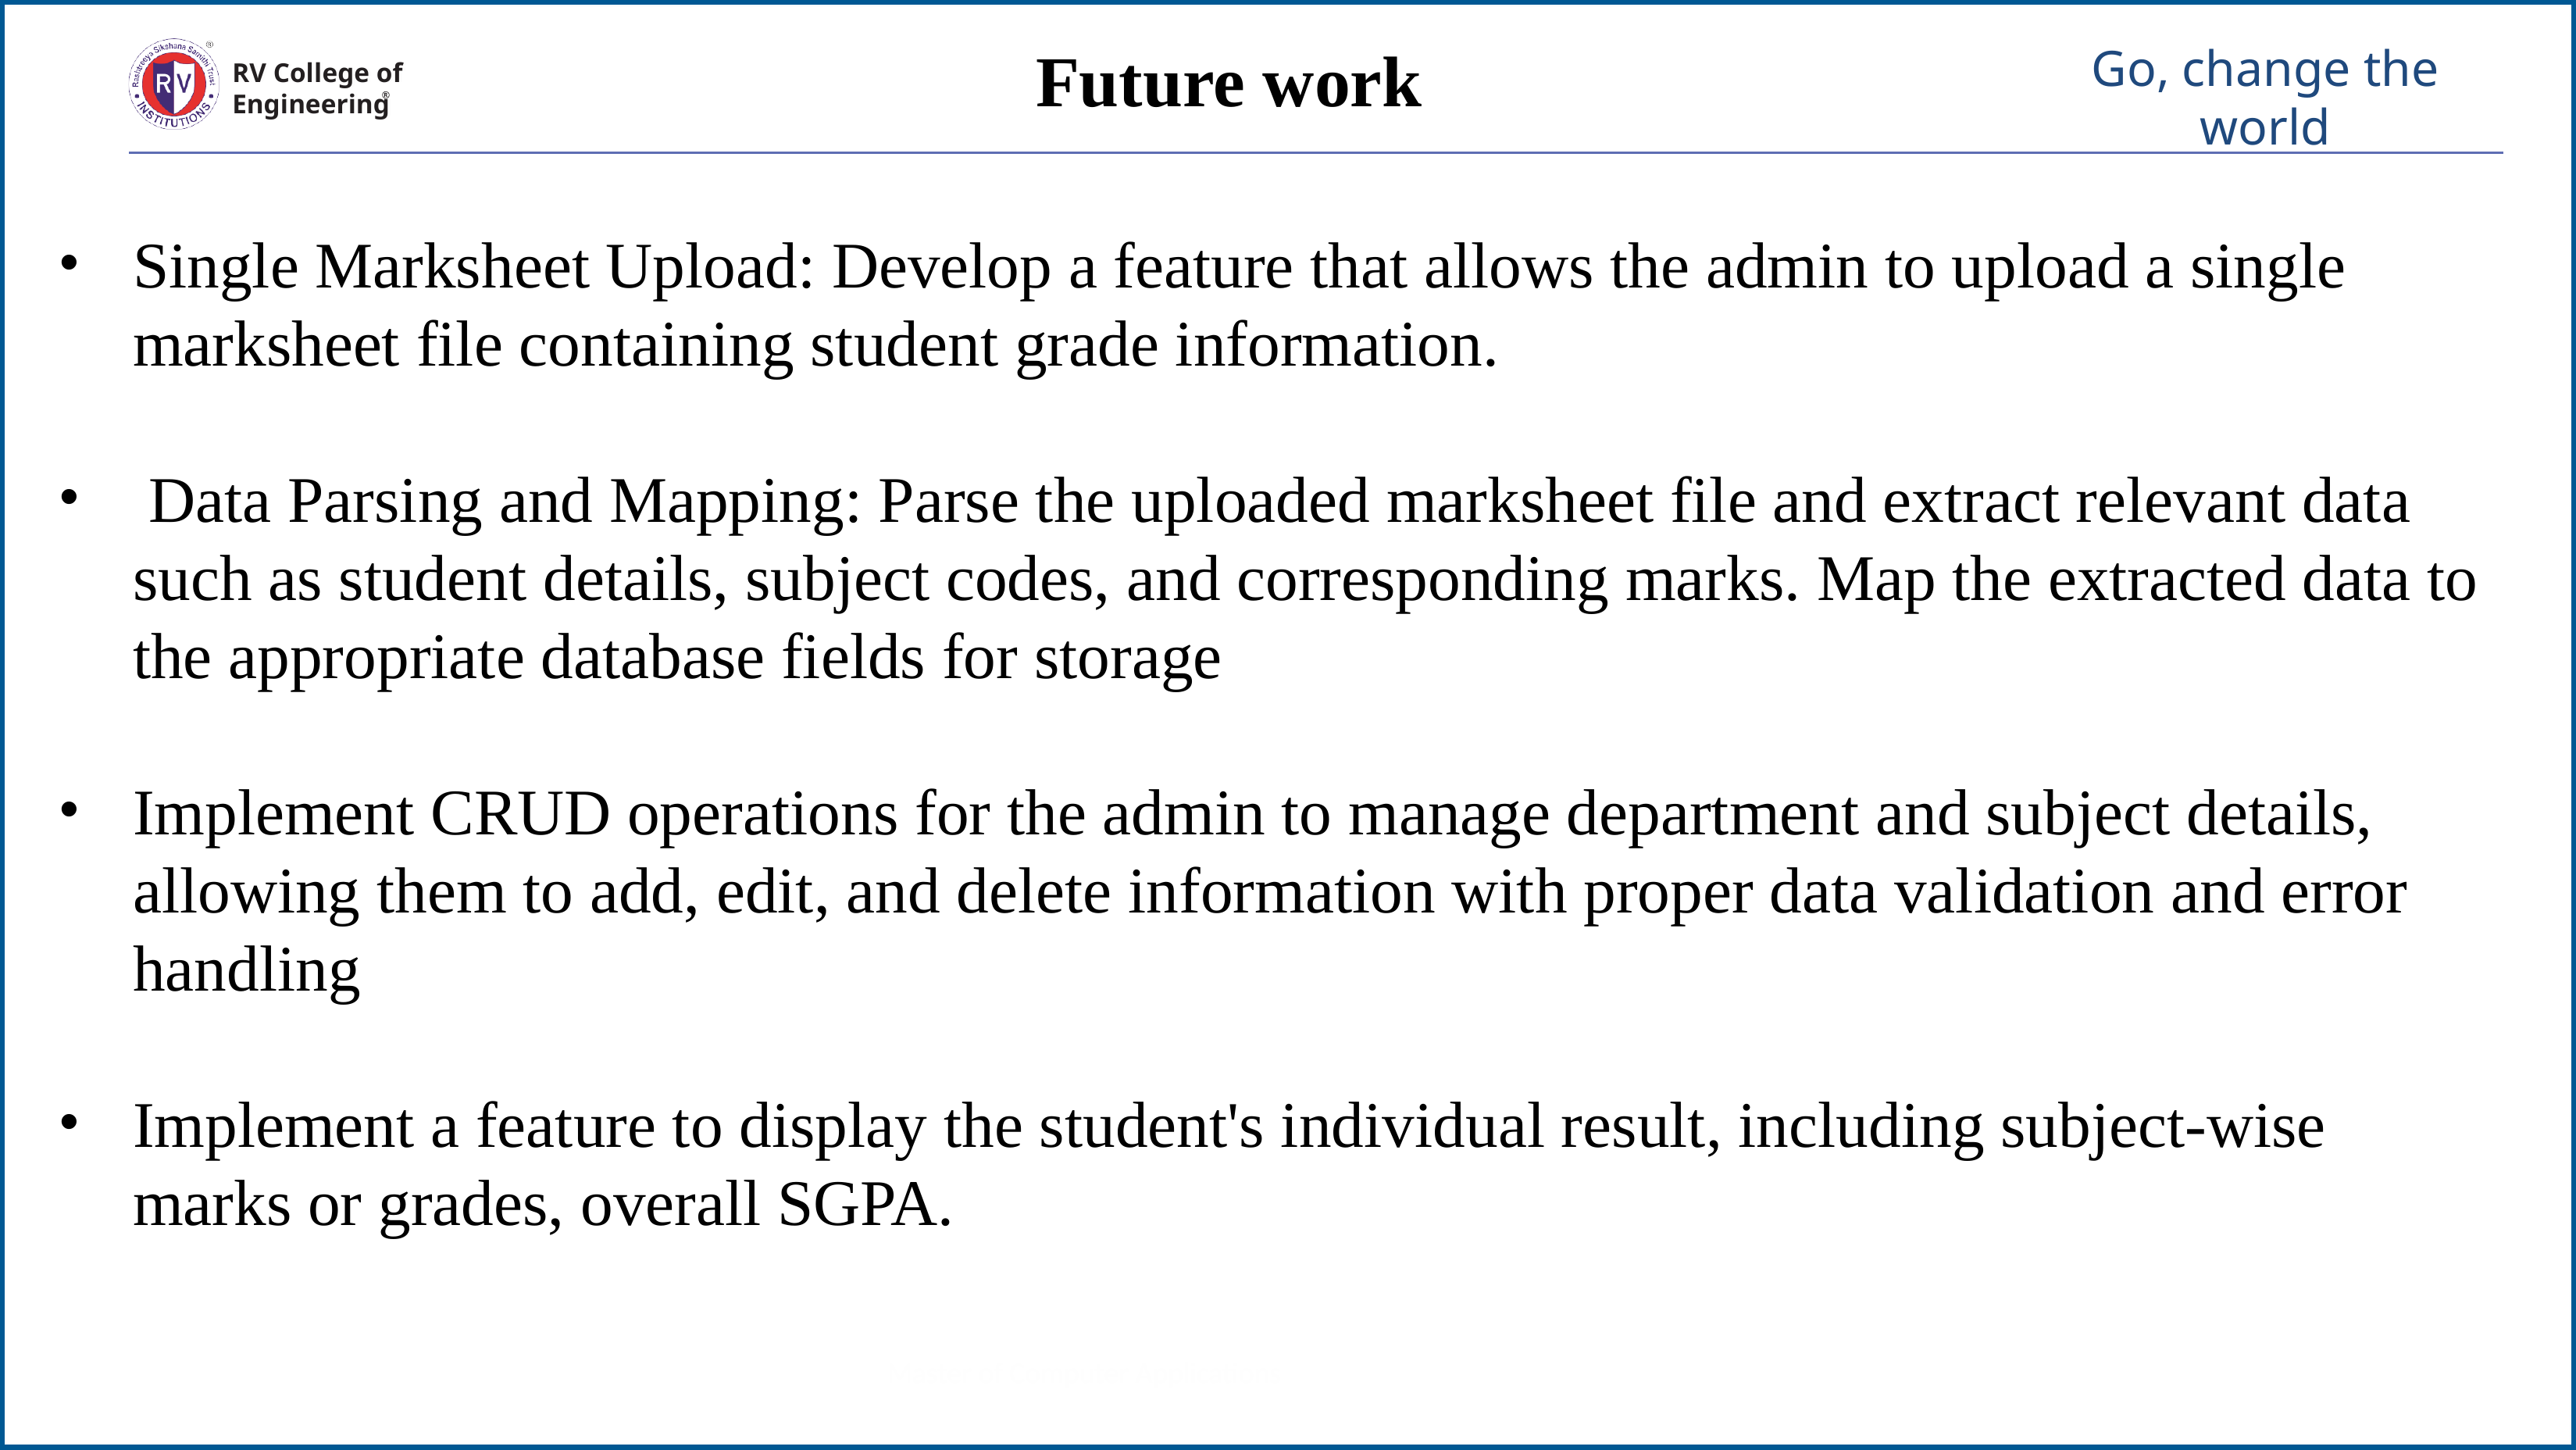

Future work
# Go, change the world
RV College of
Engineering
Single Marksheet Upload: Develop a feature that allows the admin to upload a single marksheet file containing student grade information.
 Data Parsing and Mapping: Parse the uploaded marksheet file and extract relevant data such as student details, subject codes, and corresponding marks. Map the extracted data to the appropriate database fields for storage
Implement CRUD operations for the admin to manage department and subject details, allowing them to add, edit, and delete information with proper data validation and error handling
Implement a feature to display the student's individual result, including subject-wise marks or grades, overall SGPA.